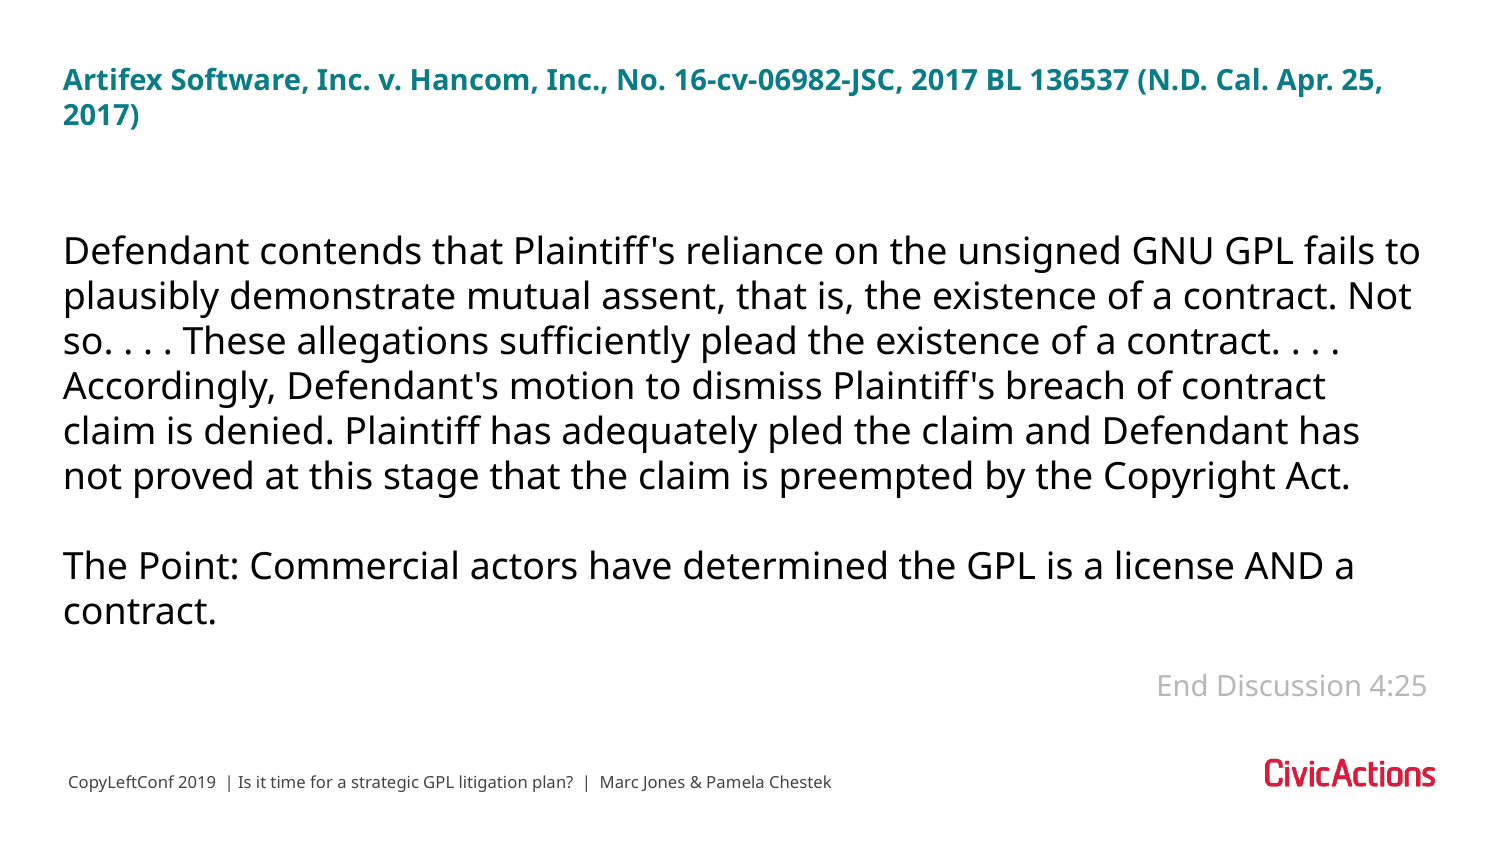

Artifex Software, Inc. v. Hancom, Inc., No. 16-cv-06982-JSC, 2017 BL 136537 (N.D. Cal. Apr. 25, 2017)
# Defendant contends that Plaintiff's reliance on the unsigned GNU GPL fails to plausibly demonstrate mutual assent, that is, the existence of a contract. Not so. . . . These allegations sufficiently plead the existence of a contract. . . . Accordingly, Defendant's motion to dismiss Plaintiff's breach of contract claim is denied. Plaintiff has adequately pled the claim and Defendant has not proved at this stage that the claim is preempted by the Copyright Act.
The Point: Commercial actors have determined the GPL is a license AND a contract.
End Discussion 4:25
CopyLeftConf 2019 | Is it time for a strategic GPL litigation plan? | Marc Jones & Pamela Chestek